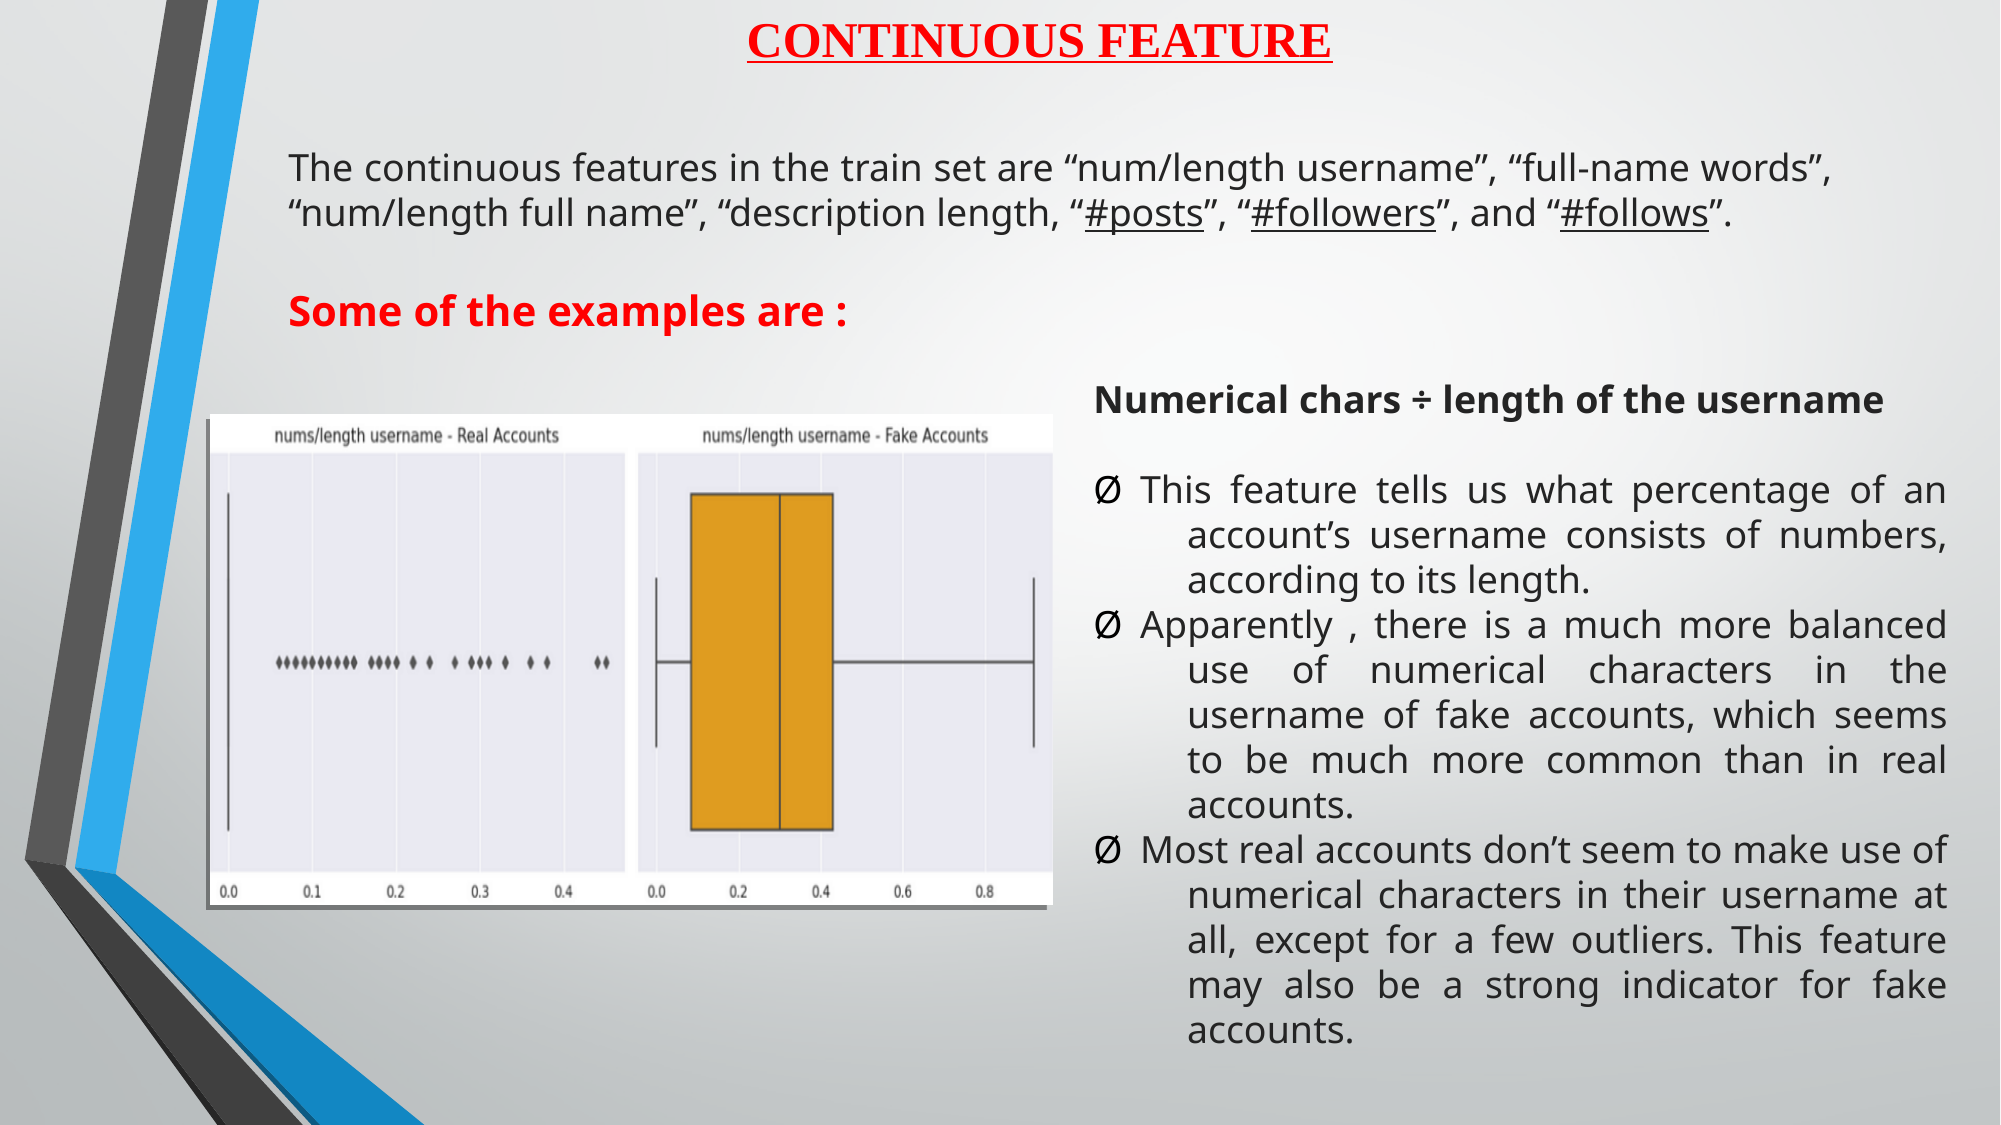

CONTINUOUS FEATURE
The continuous features in the train set are “num/length username”, “full-name words”, “num/length full name”, “description length, “#posts”, “#followers”, and “#follows”.
Some of the examples are :
Numerical chars ÷ length of the username
This feature tells us what percentage of an account’s username consists of numbers, according to its length.
Apparently , there is a much more balanced use of numerical characters in the username of fake accounts, which seems to be much more common than in real accounts.
Most real accounts don’t seem to make use of numerical characters in their username at all, except for a few outliers. This feature may also be a strong indicator for fake accounts.